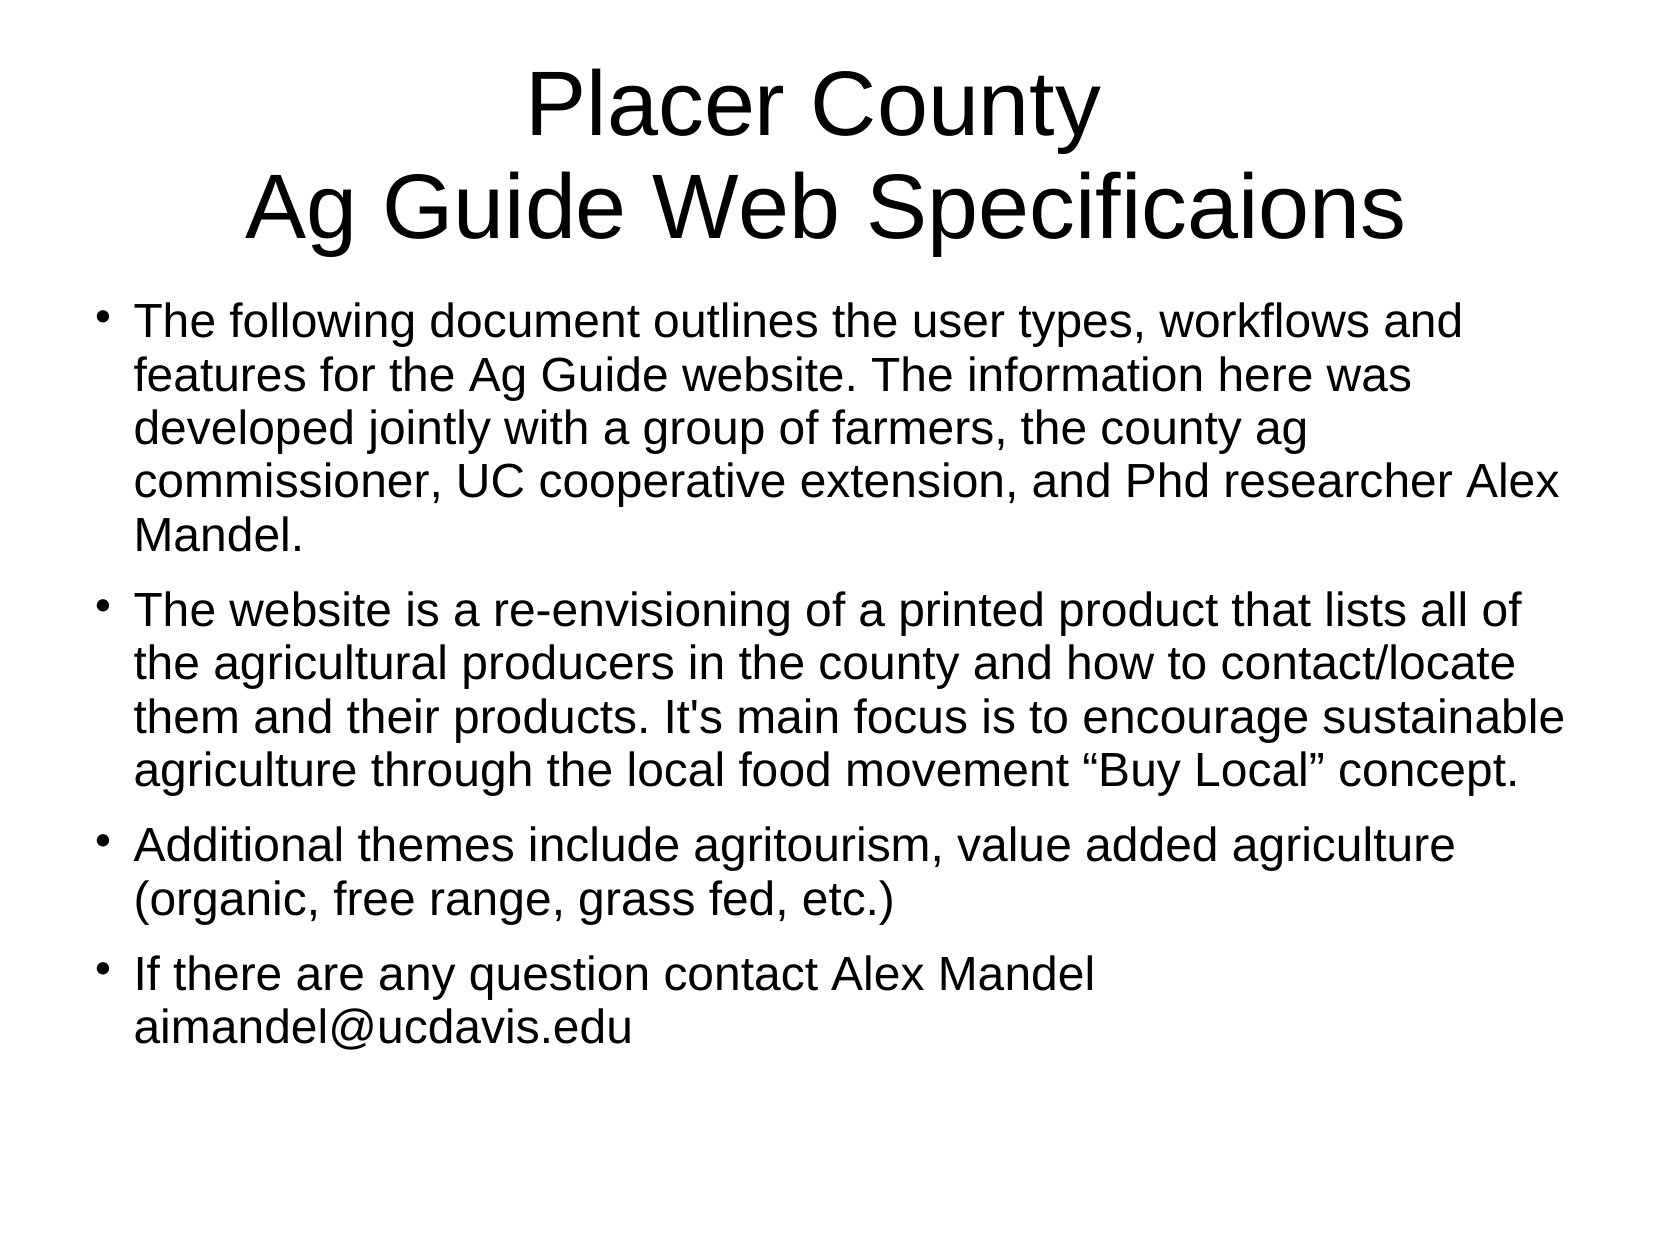

# Placer County Ag Guide Web Specificaions
The following document outlines the user types, workflows and features for the Ag Guide website. The information here was developed jointly with a group of farmers, the county ag commissioner, UC cooperative extension, and Phd researcher Alex Mandel.
The website is a re-envisioning of a printed product that lists all of the agricultural producers in the county and how to contact/locate them and their products. It's main focus is to encourage sustainable agriculture through the local food movement “Buy Local” concept.
Additional themes include agritourism, value added agriculture (organic, free range, grass fed, etc.)
If there are any question contact Alex Mandel aimandel@ucdavis.edu